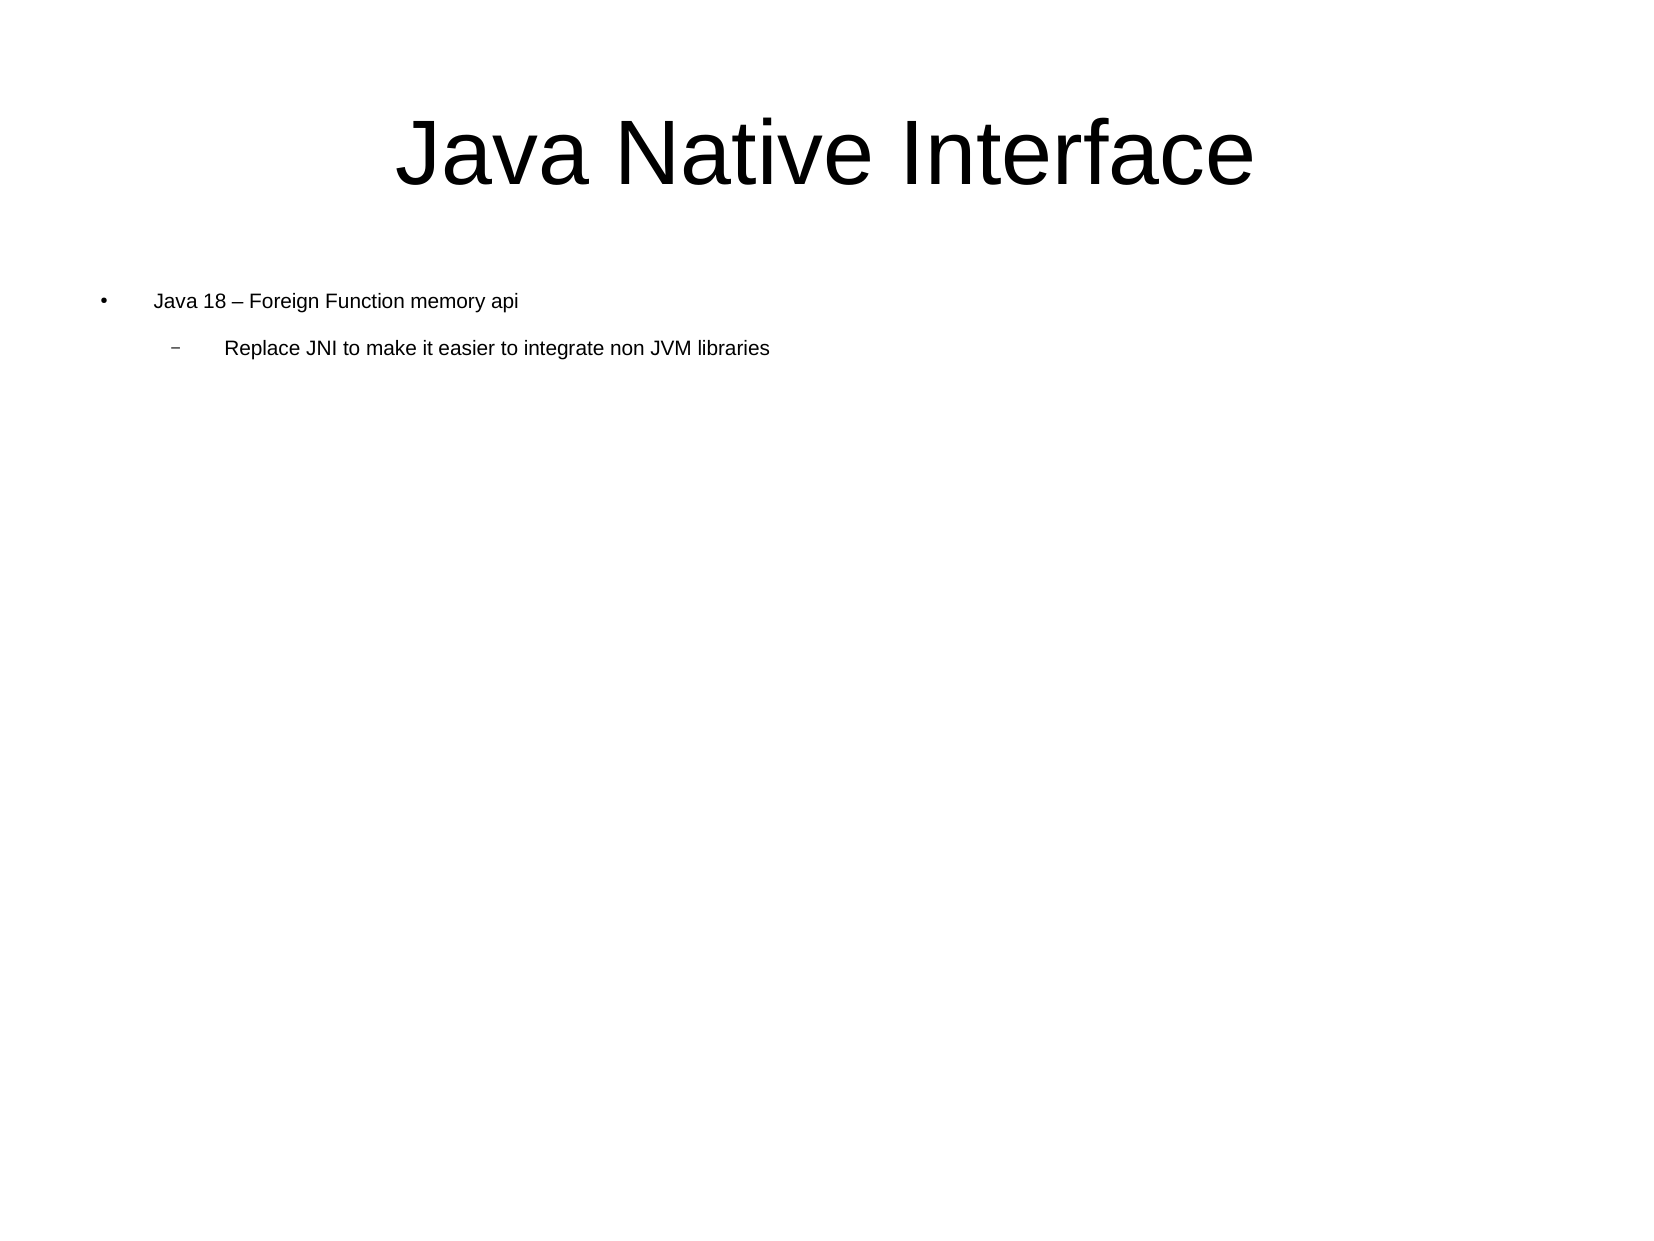

# Java Native Interface
Java 18 – Foreign Function memory api
Replace JNI to make it easier to integrate non JVM libraries